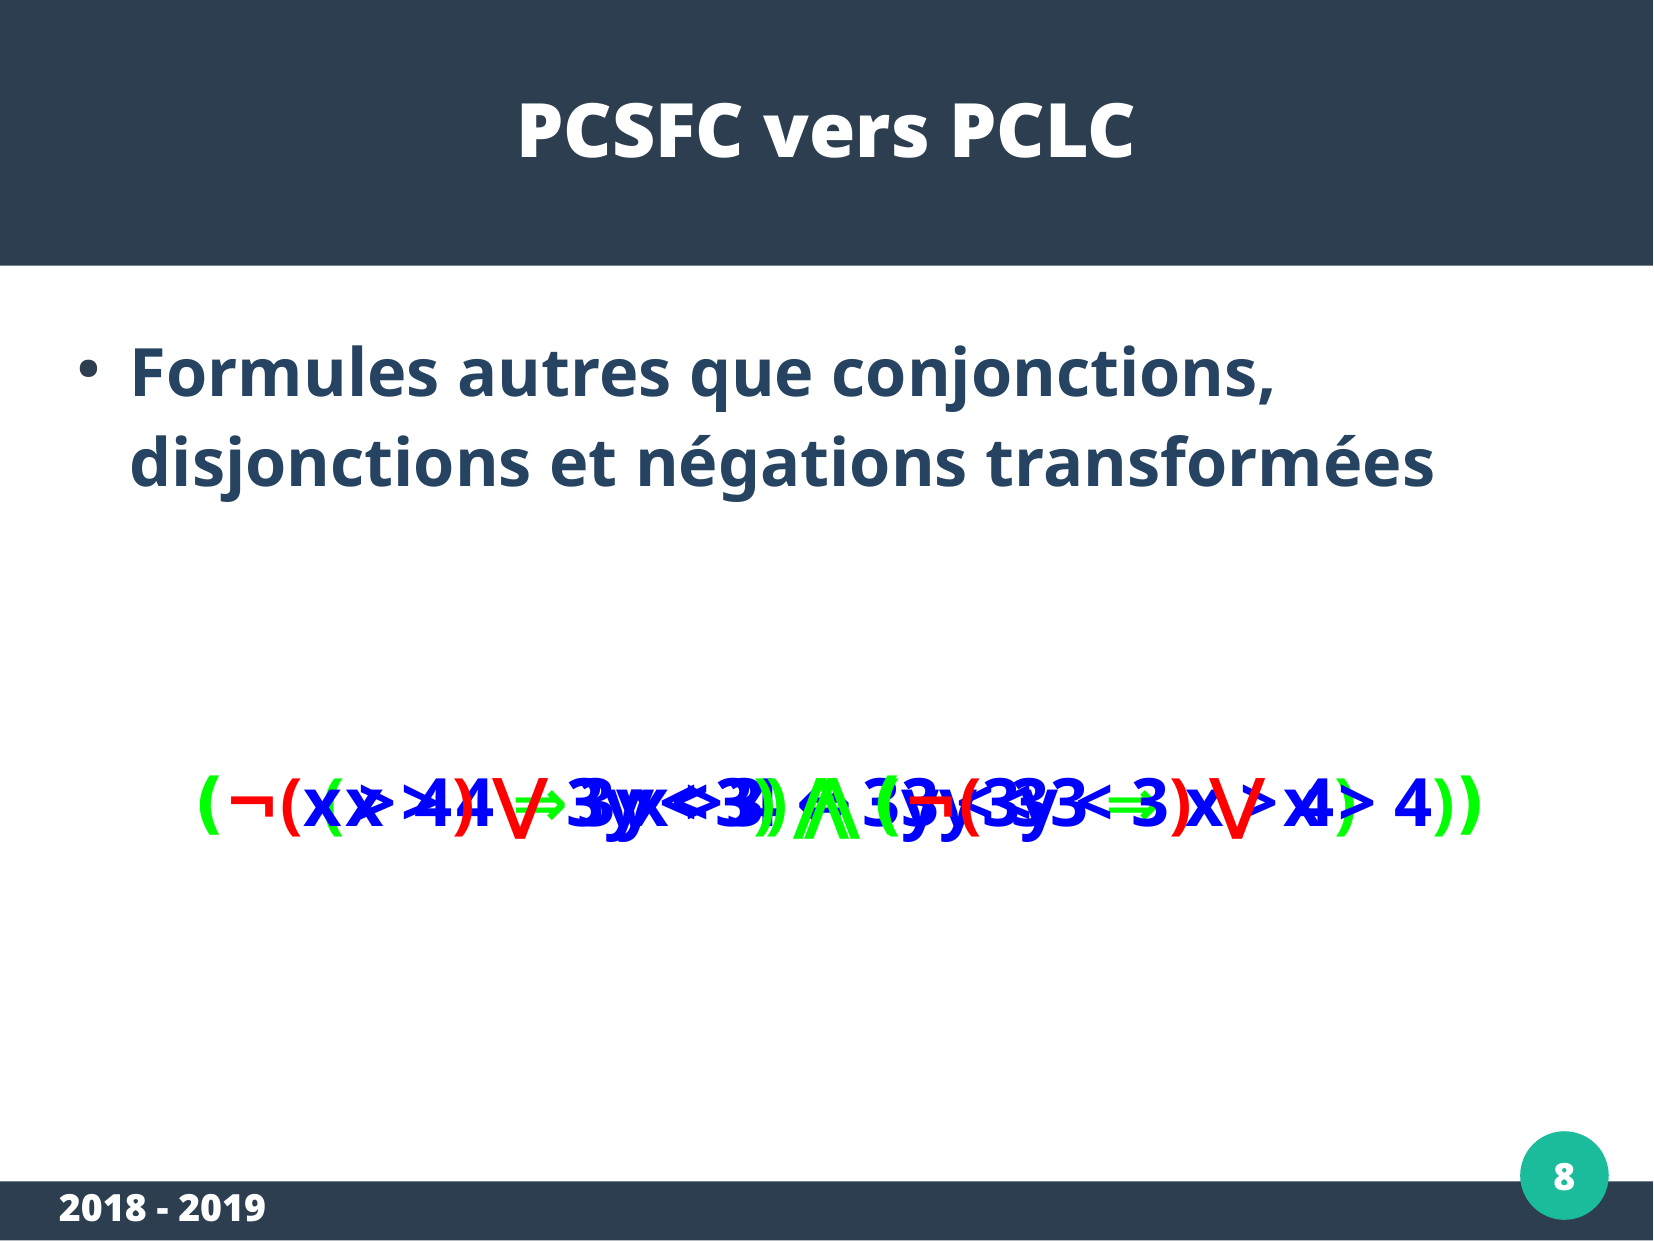

# PCSFC vers PCLC
Formules autres que conjonctions, disjonctions et négations transformées
x > 4 ⇔ 3y < 3
(x > 4 ⇒ 3y < 3) ⋀ (3y < 3 ⇒ x > 4)
(¬(x > 4) ⋁ 3y < 3) ⋀ (¬(3y < 3) ⋁ x > 4))
8
2018 - 2019